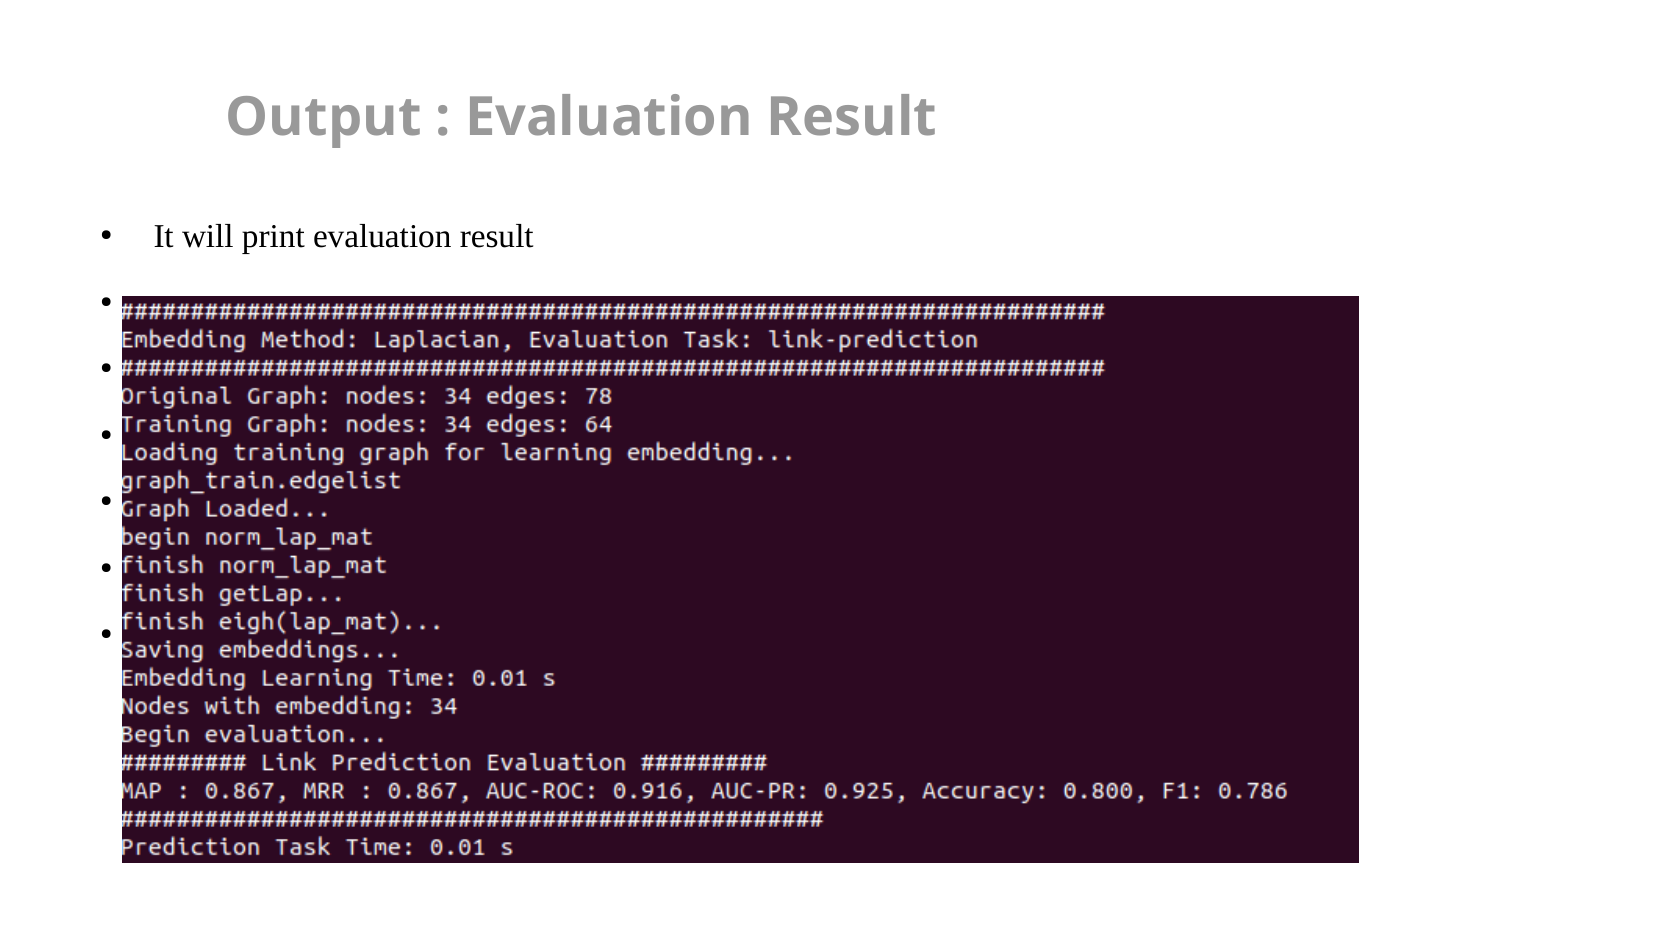

# Output : Evaluation Result
It will print evaluation result